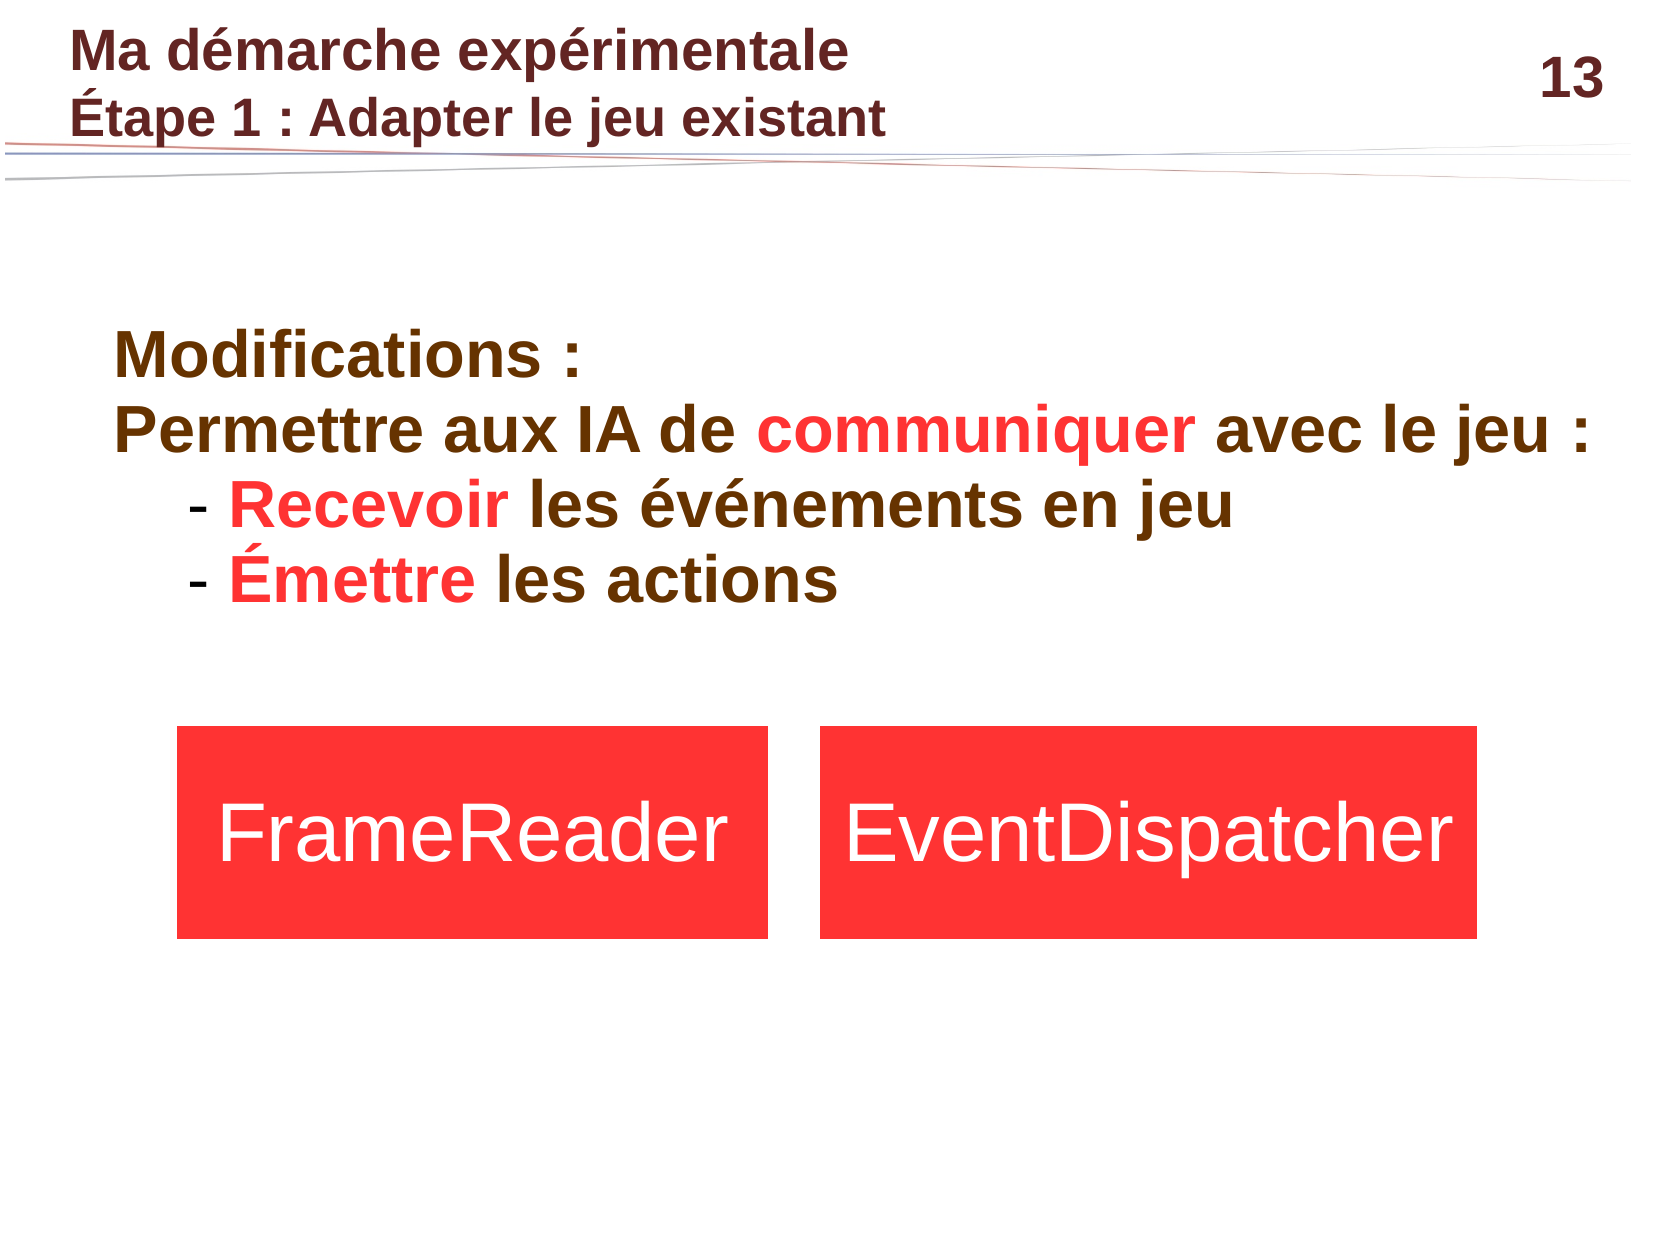

# Ma démarche expérimentale Étape 1 : Adapter le jeu existant
13
Modifications :
Permettre aux IA de communiquer avec le jeu :
	- Recevoir les événements en jeu
	- Émettre les actions
FrameReader
EventDispatcher